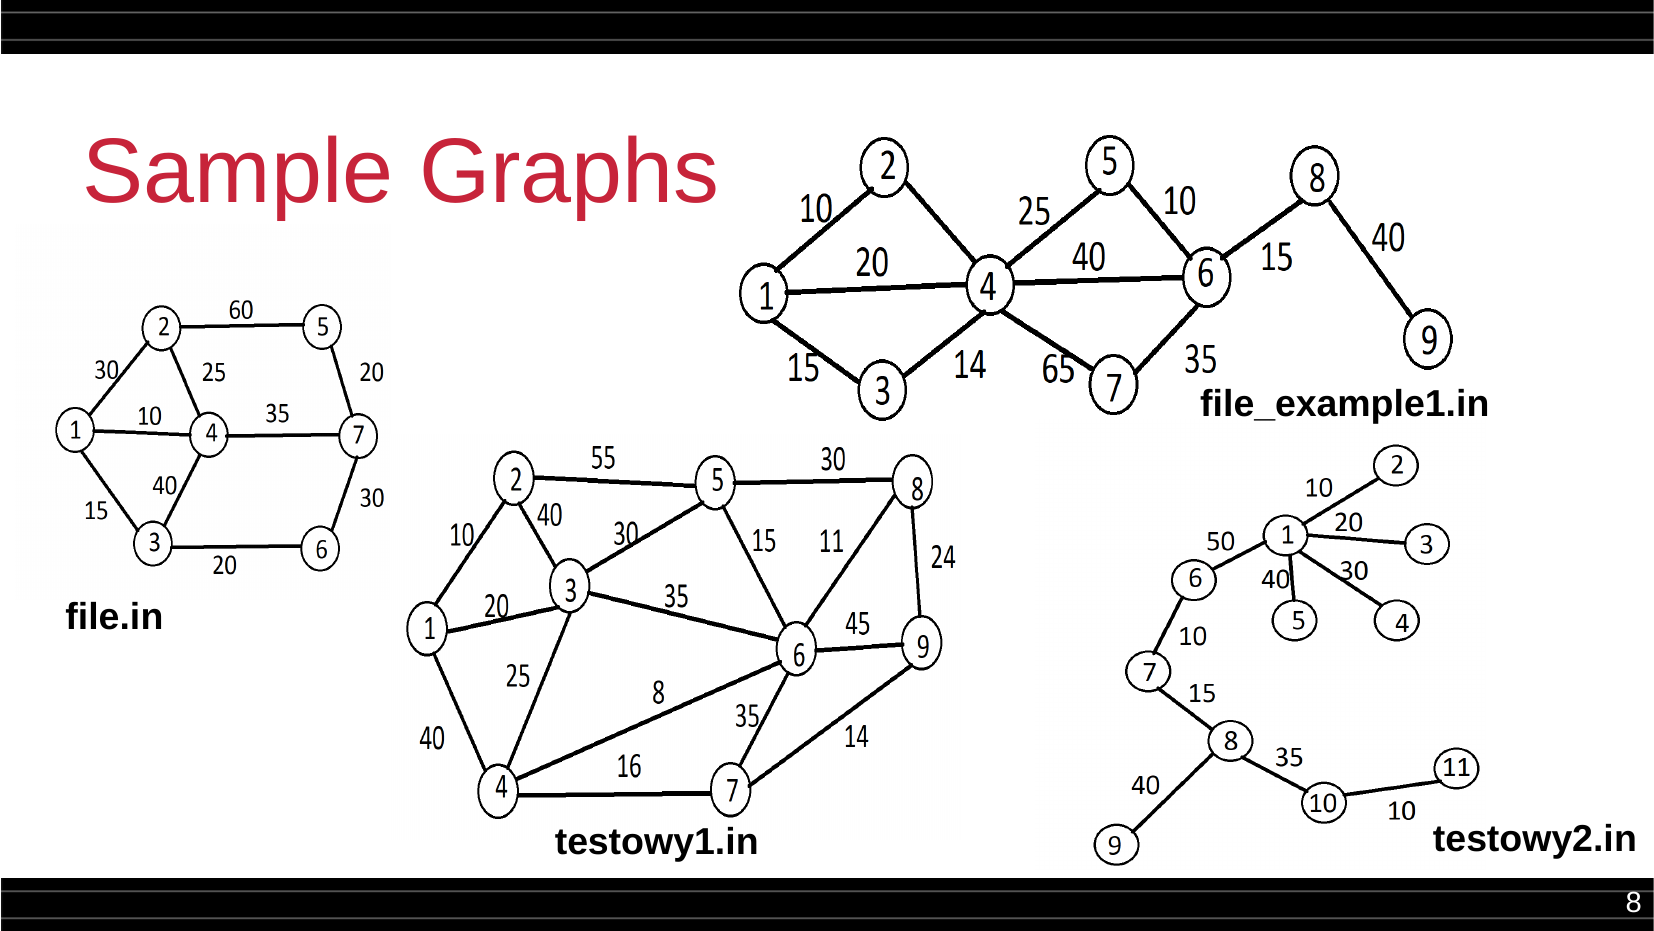

# Sample Graphs
file_example1.in
file.in
testowy2.in
testowy1.in